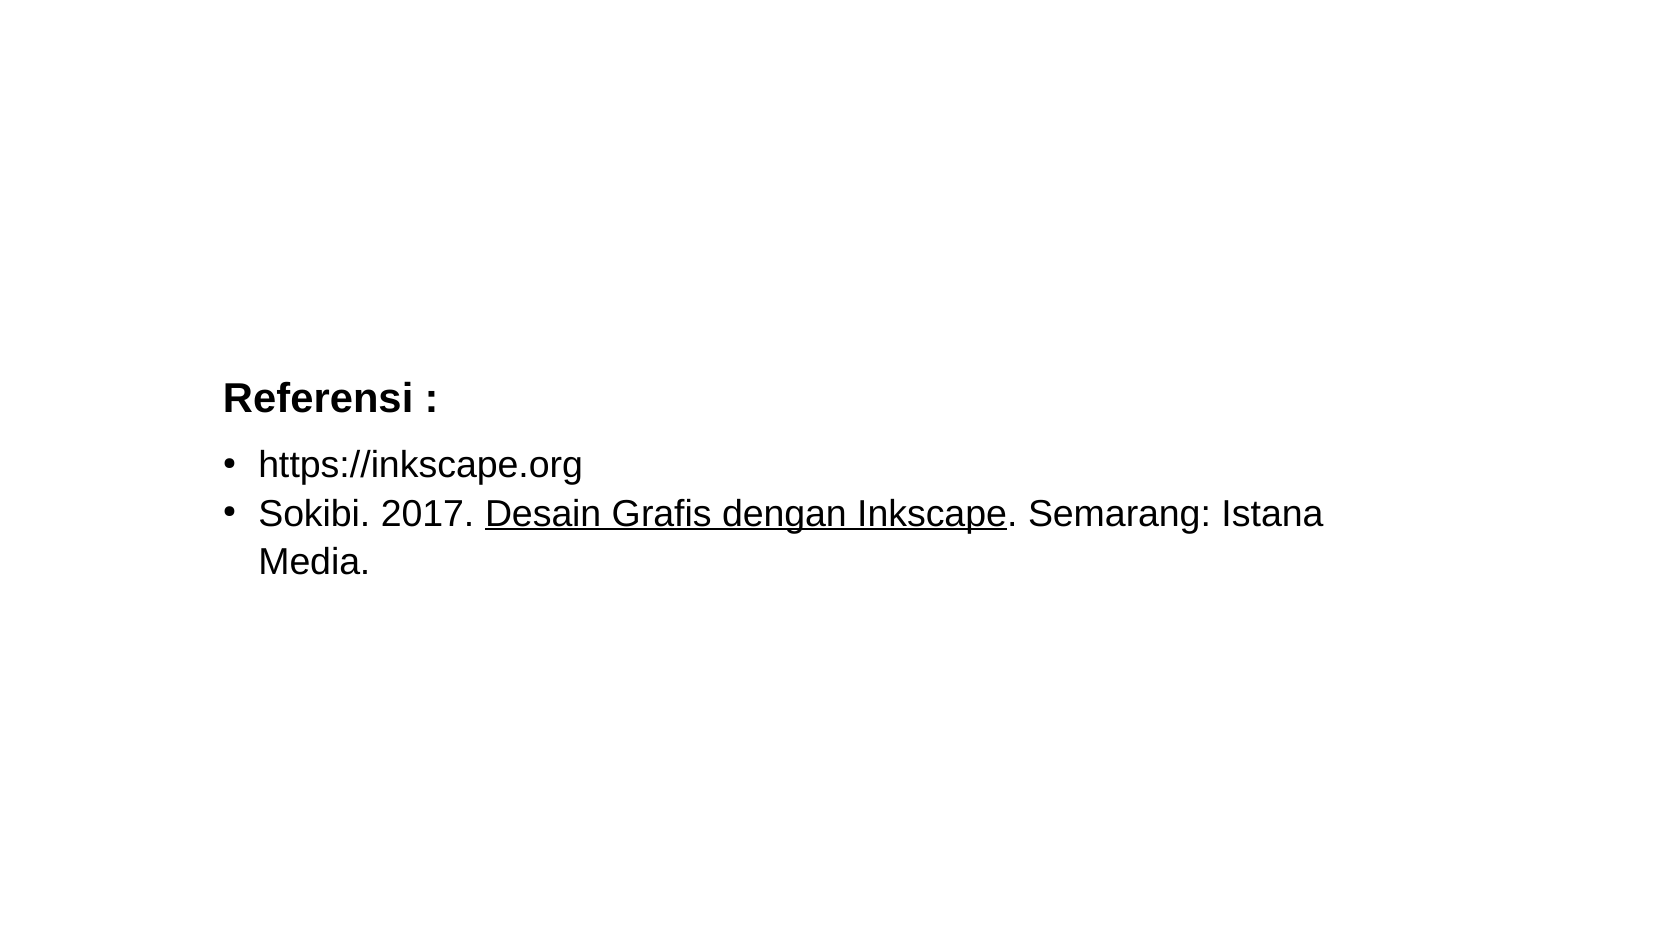

Referensi :
https://inkscape.org
Sokibi. 2017. Desain Grafis dengan Inkscape. Semarang: Istana Media.